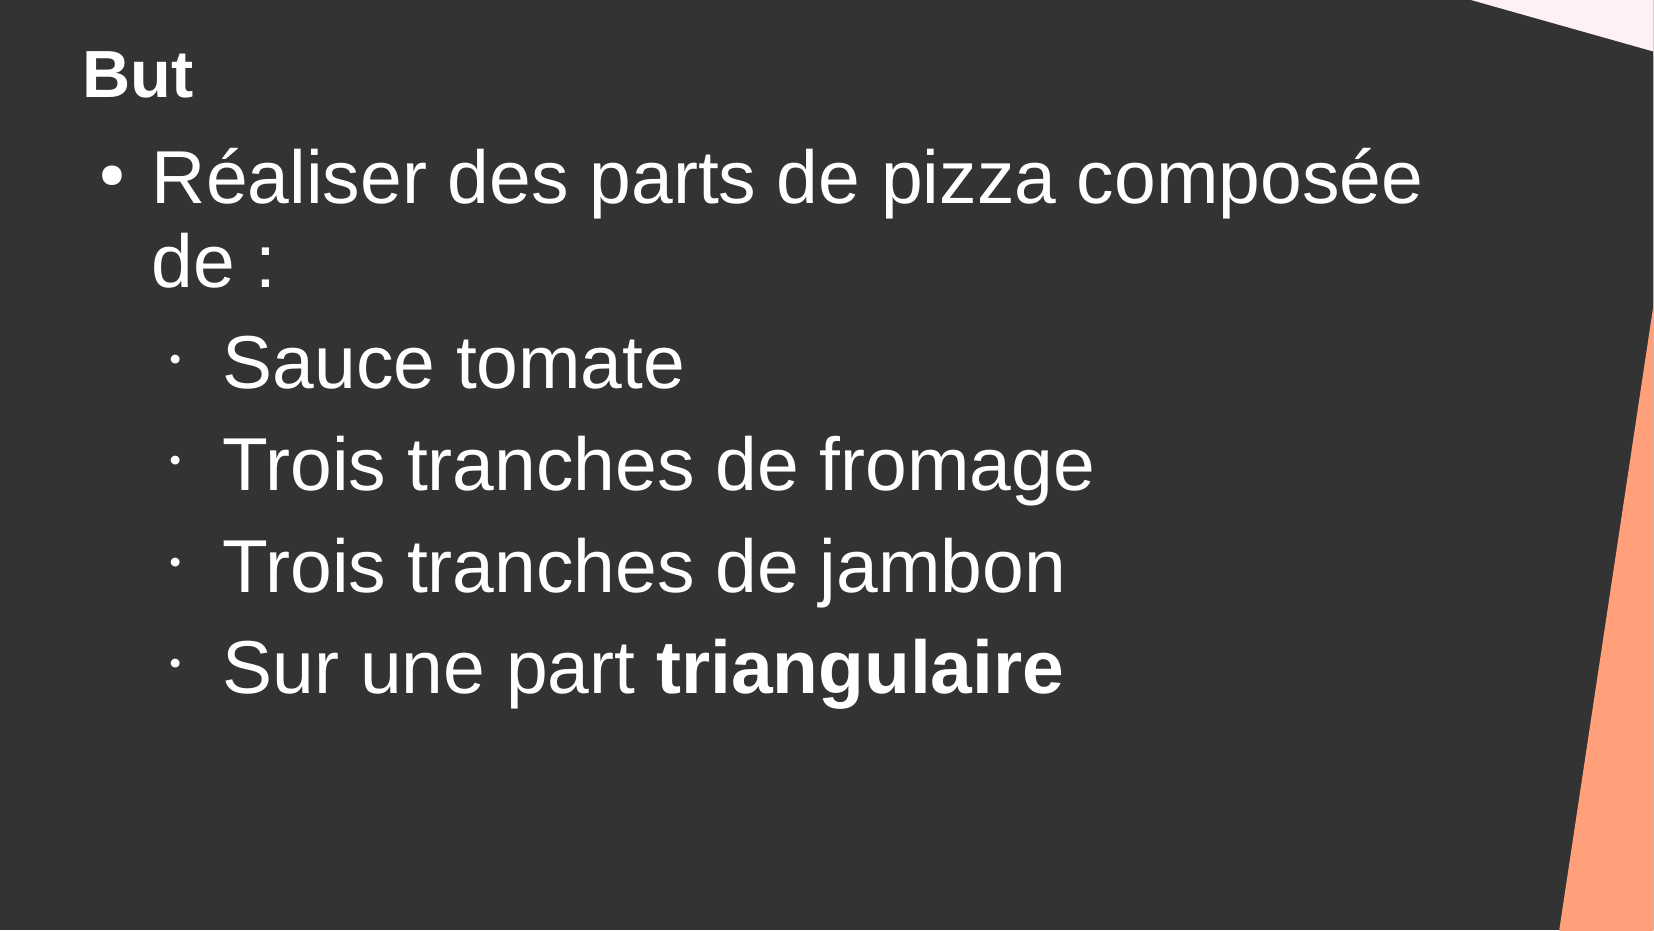

# But
Réaliser des parts de pizza composée de :
Sauce tomate
Trois tranches de fromage
Trois tranches de jambon
Sur une part triangulaire